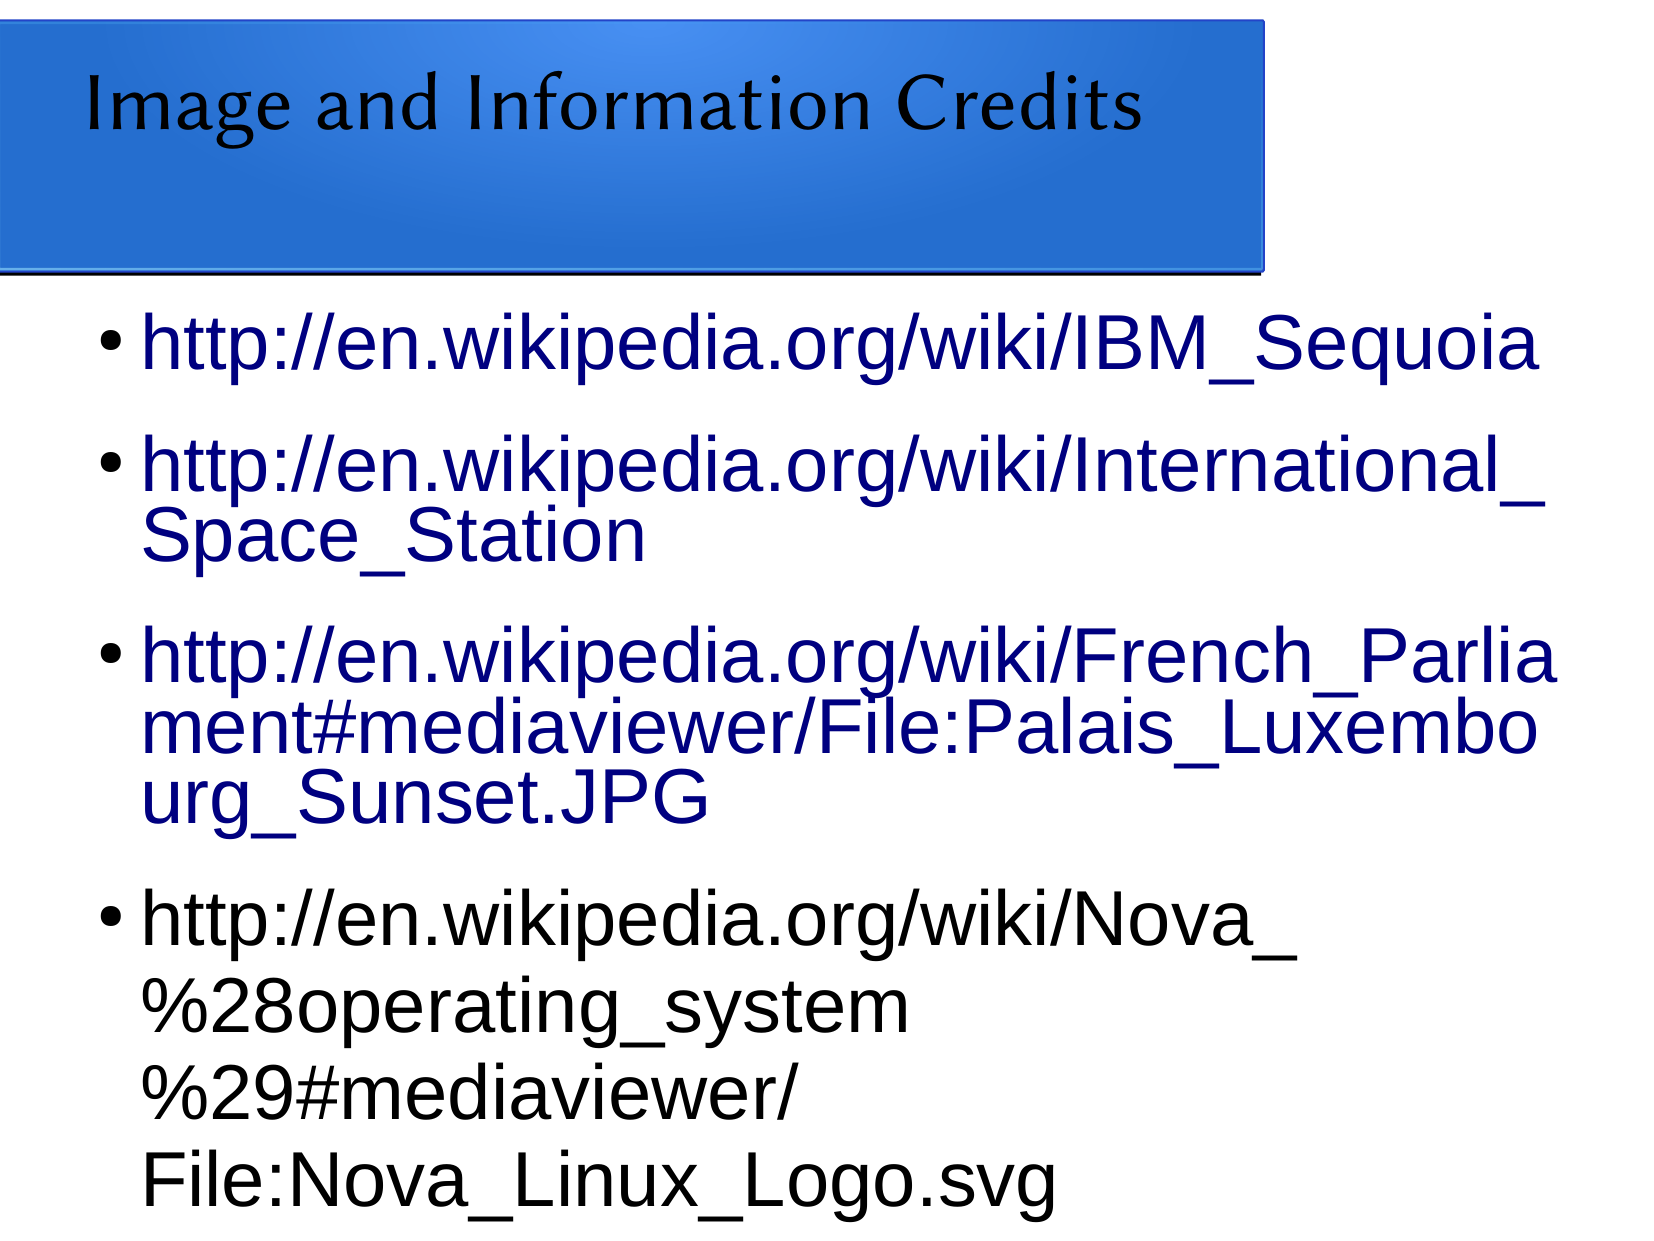

# Image and Information Credits
http://en.wikipedia.org/wiki/IBM_Sequoia
http://en.wikipedia.org/wiki/International_Space_Station
http://en.wikipedia.org/wiki/French_Parliament#mediaviewer/File:Palais_Luxembourg_Sunset.JPG
http://en.wikipedia.org/wiki/Nova_%28operating_system%29#mediaviewer/File:Nova_Linux_Logo.svg